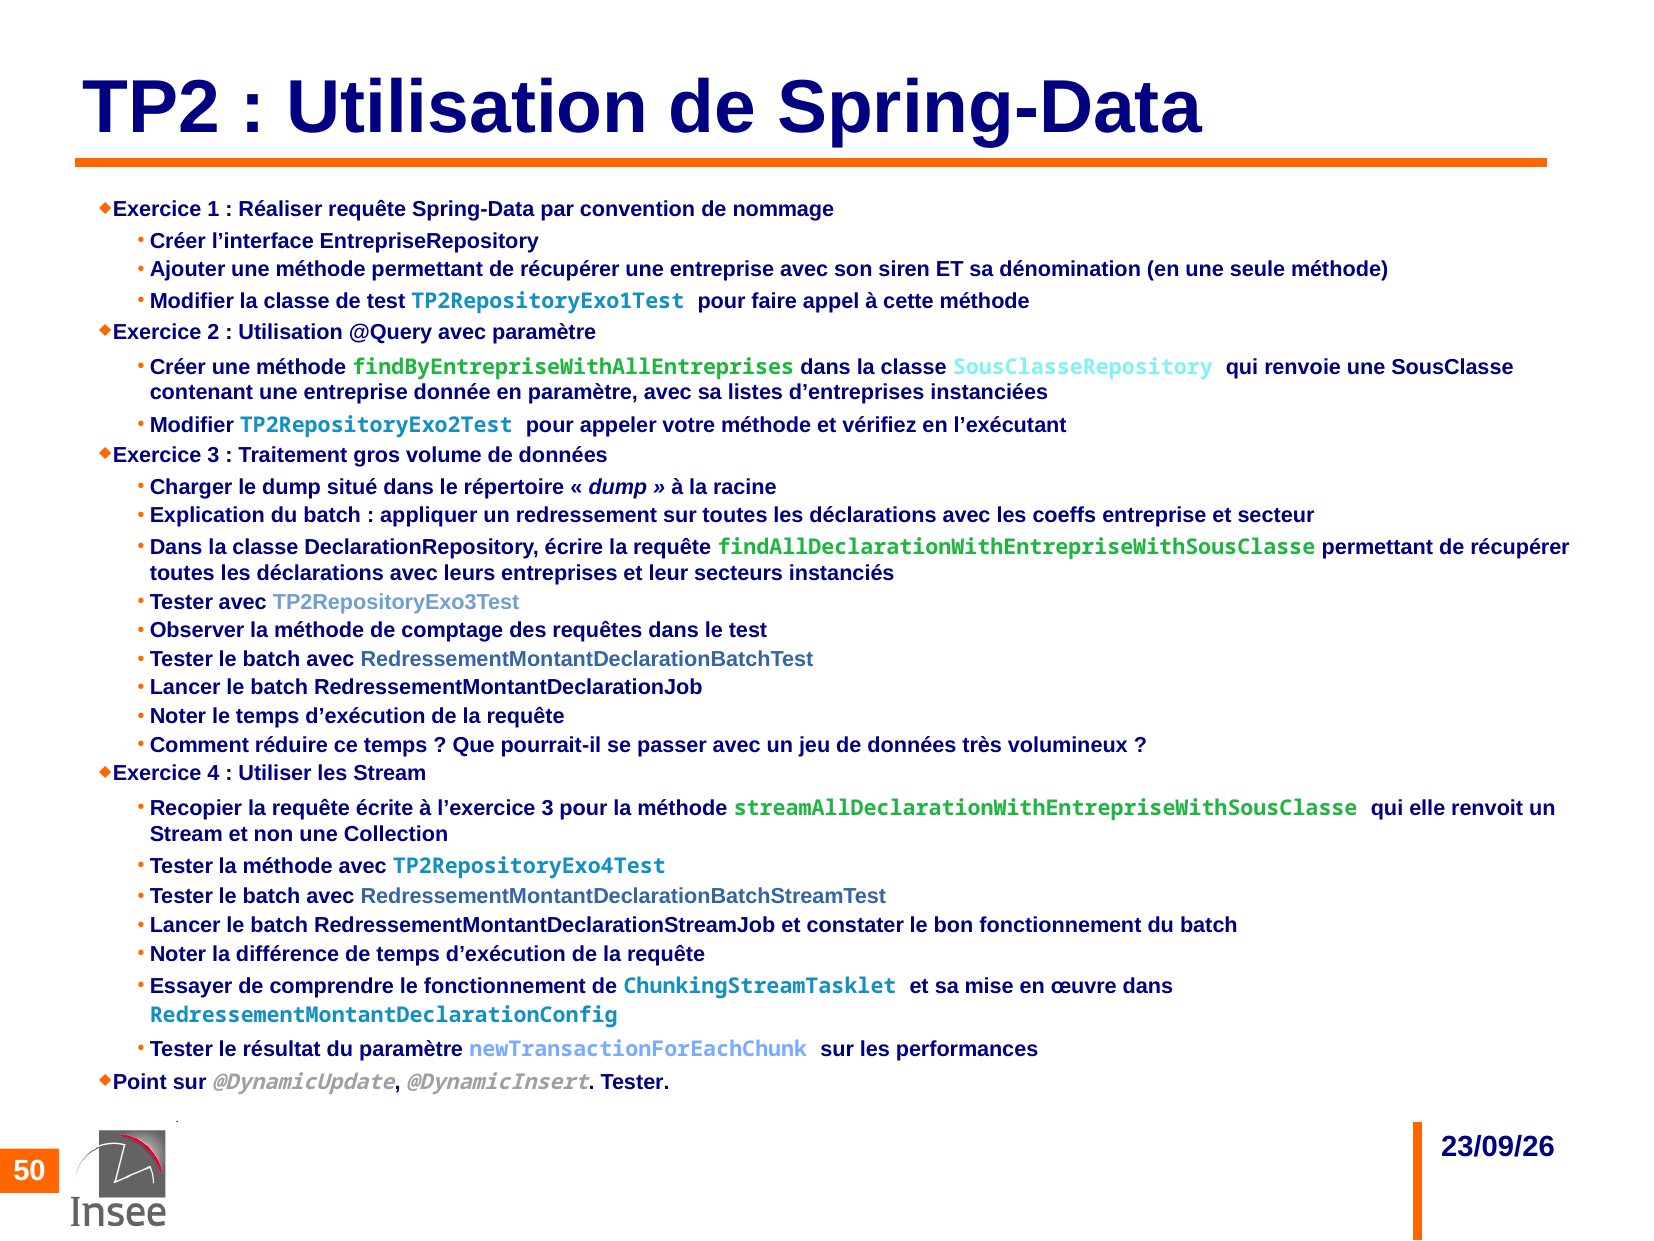

# TP2 : Utilisation de Spring-Data
Exercice 1 : Réaliser requête Spring-Data par convention de nommage
Créer l’interface EntrepriseRepository
Ajouter une méthode permettant de récupérer une entreprise avec son siren ET sa dénomination (en une seule méthode)
Modifier la classe de test TP2RepositoryExo1Test pour faire appel à cette méthode
Exercice 2 : Utilisation @Query avec paramètre
Créer une méthode findByEntrepriseWithAllEntreprises dans la classe SousClasseRepository qui renvoie une SousClasse contenant une entreprise donnée en paramètre, avec sa listes d’entreprises instanciées
Modifier TP2RepositoryExo2Test pour appeler votre méthode et vérifiez en l’exécutant
Exercice 3 : Traitement gros volume de données
Charger le dump situé dans le répertoire « dump » à la racine
Explication du batch : appliquer un redressement sur toutes les déclarations avec les coeffs entreprise et secteur
Dans la classe DeclarationRepository, écrire la requête findAllDeclarationWithEntrepriseWithSousClasse permettant de récupérer toutes les déclarations avec leurs entreprises et leur secteurs instanciés
Tester avec TP2RepositoryExo3Test
Observer la méthode de comptage des requêtes dans le test
Tester le batch avec RedressementMontantDeclarationBatchTest
Lancer le batch RedressementMontantDeclarationJob
Noter le temps d’exécution de la requête
Comment réduire ce temps ? Que pourrait-il se passer avec un jeu de données très volumineux ?
Exercice 4 : Utiliser les Stream
Recopier la requête écrite à l’exercice 3 pour la méthode streamAllDeclarationWithEntrepriseWithSousClasse qui elle renvoit un Stream et non une Collection
Tester la méthode avec TP2RepositoryExo4Test
Tester le batch avec RedressementMontantDeclarationBatchStreamTest
Lancer le batch RedressementMontantDeclarationStreamJob et constater le bon fonctionnement du batch
Noter la différence de temps d’exécution de la requête
Essayer de comprendre le fonctionnement de ChunkingStreamTasklet et sa mise en œuvre dans RedressementMontantDeclarationConfig
Tester le résultat du paramètre newTransactionForEachChunk sur les performances
Point sur @DynamicUpdate, @DynamicInsert. Tester.
50